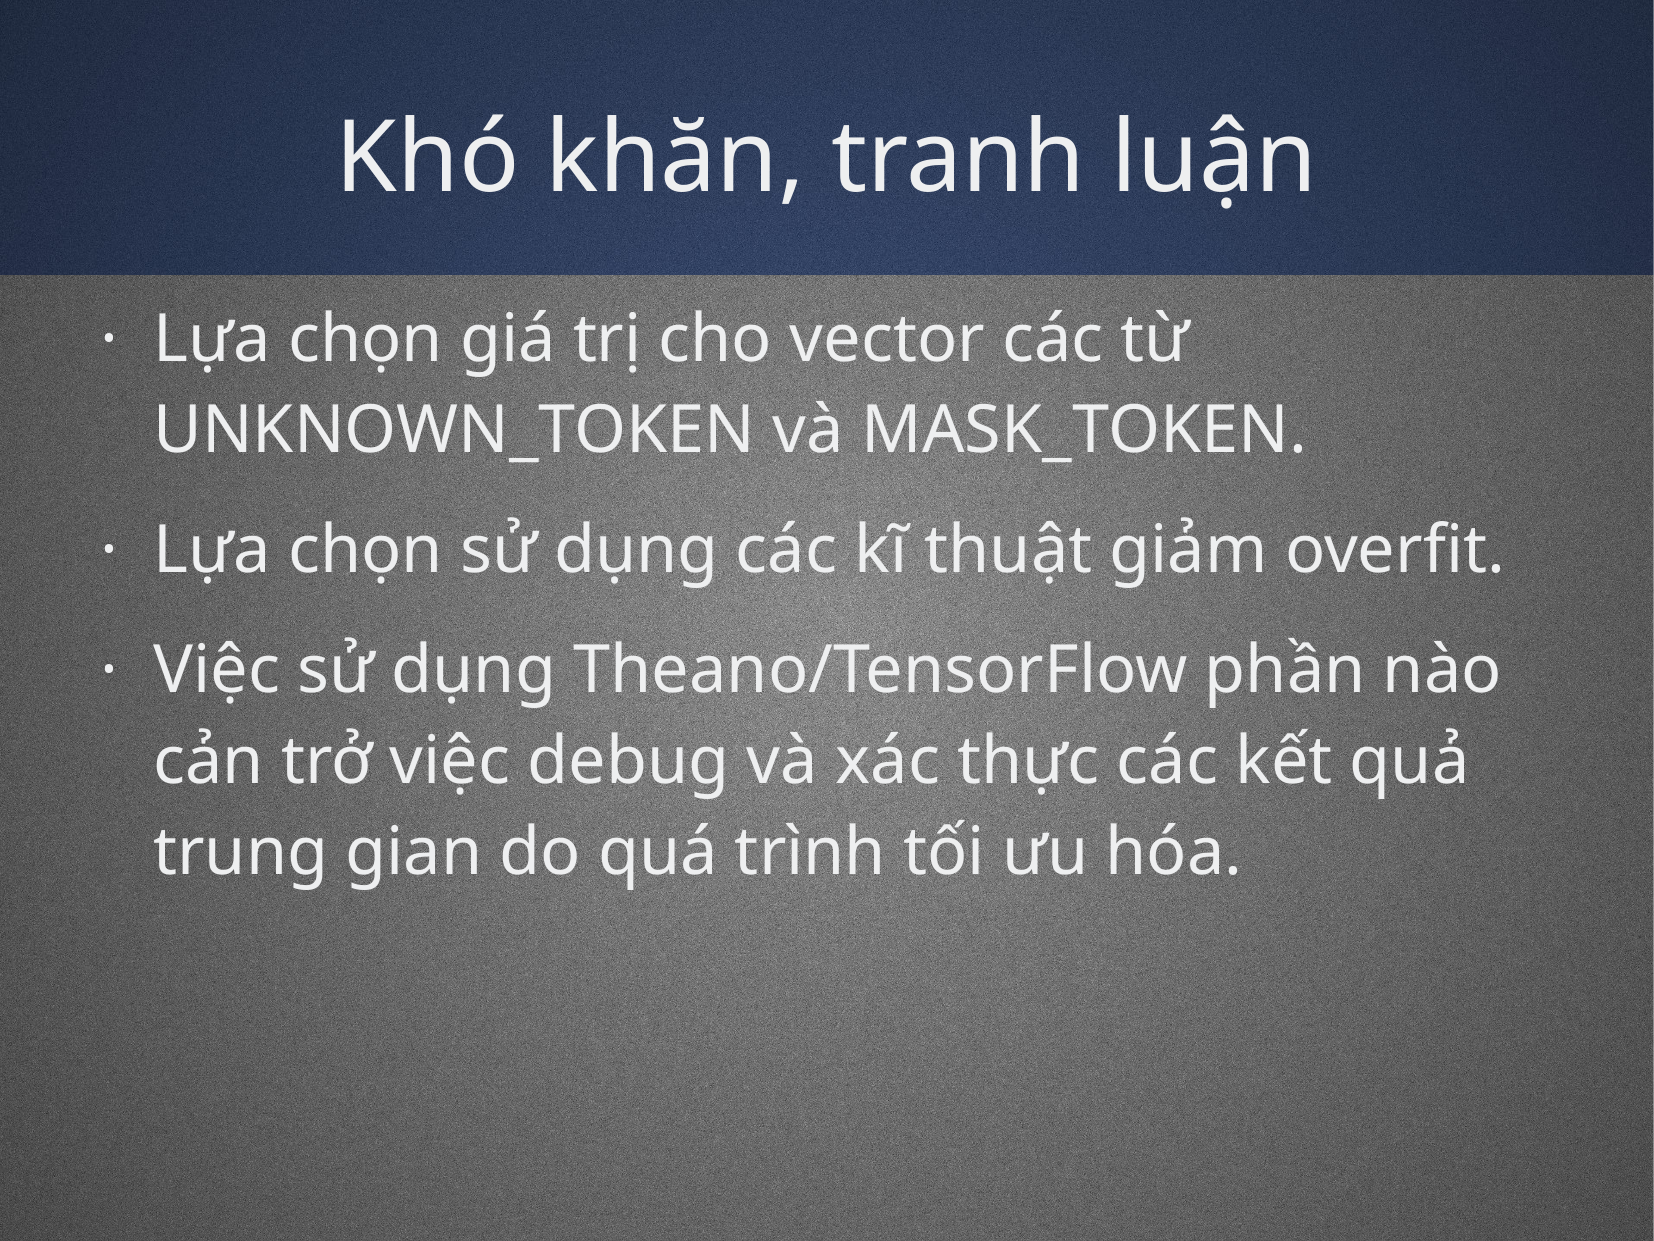

# Khó khăn, tranh luận
Lựa chọn giá trị cho vector các từ UNKNOWN_TOKEN và MASK_TOKEN.
Lựa chọn sử dụng các kĩ thuật giảm overfit.
Việc sử dụng Theano/TensorFlow phần nào cản trở việc debug và xác thực các kết quả trung gian do quá trình tối ưu hóa.